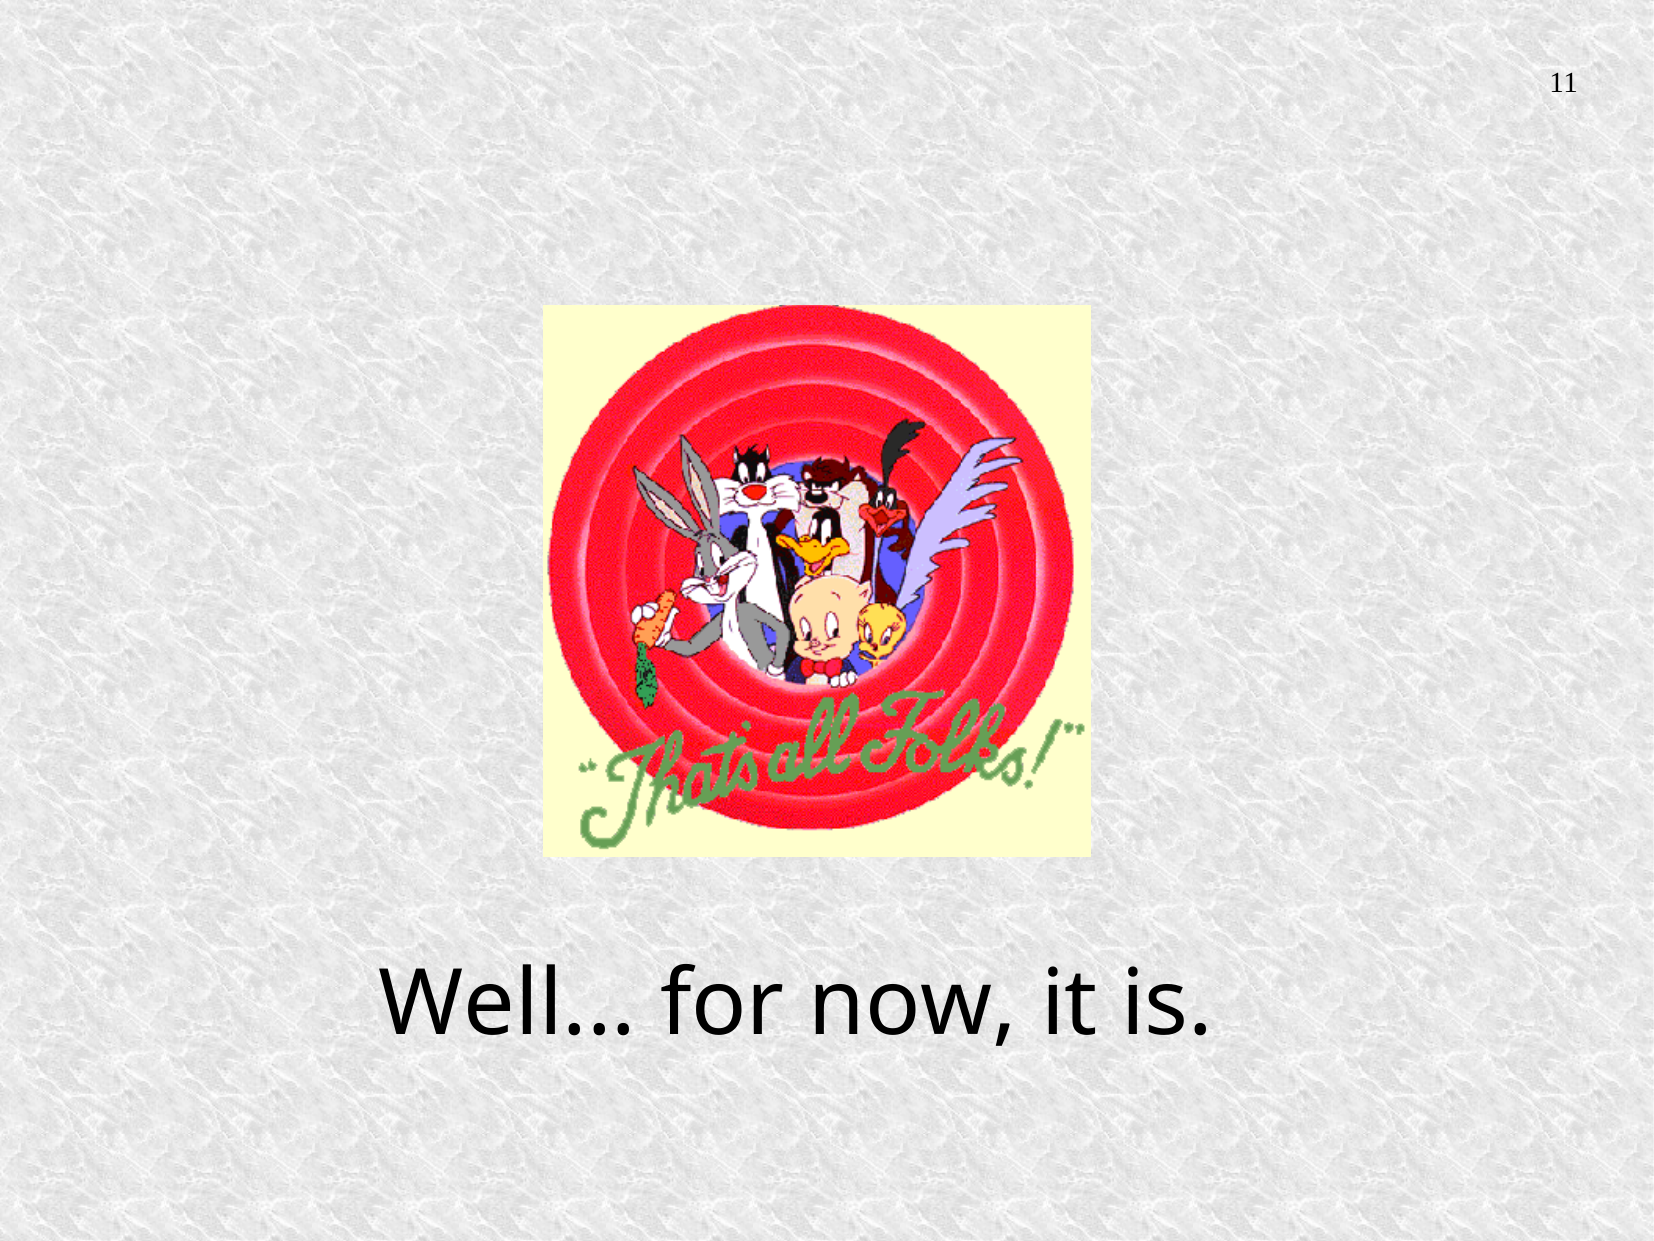

11
# Well... for now, it is.